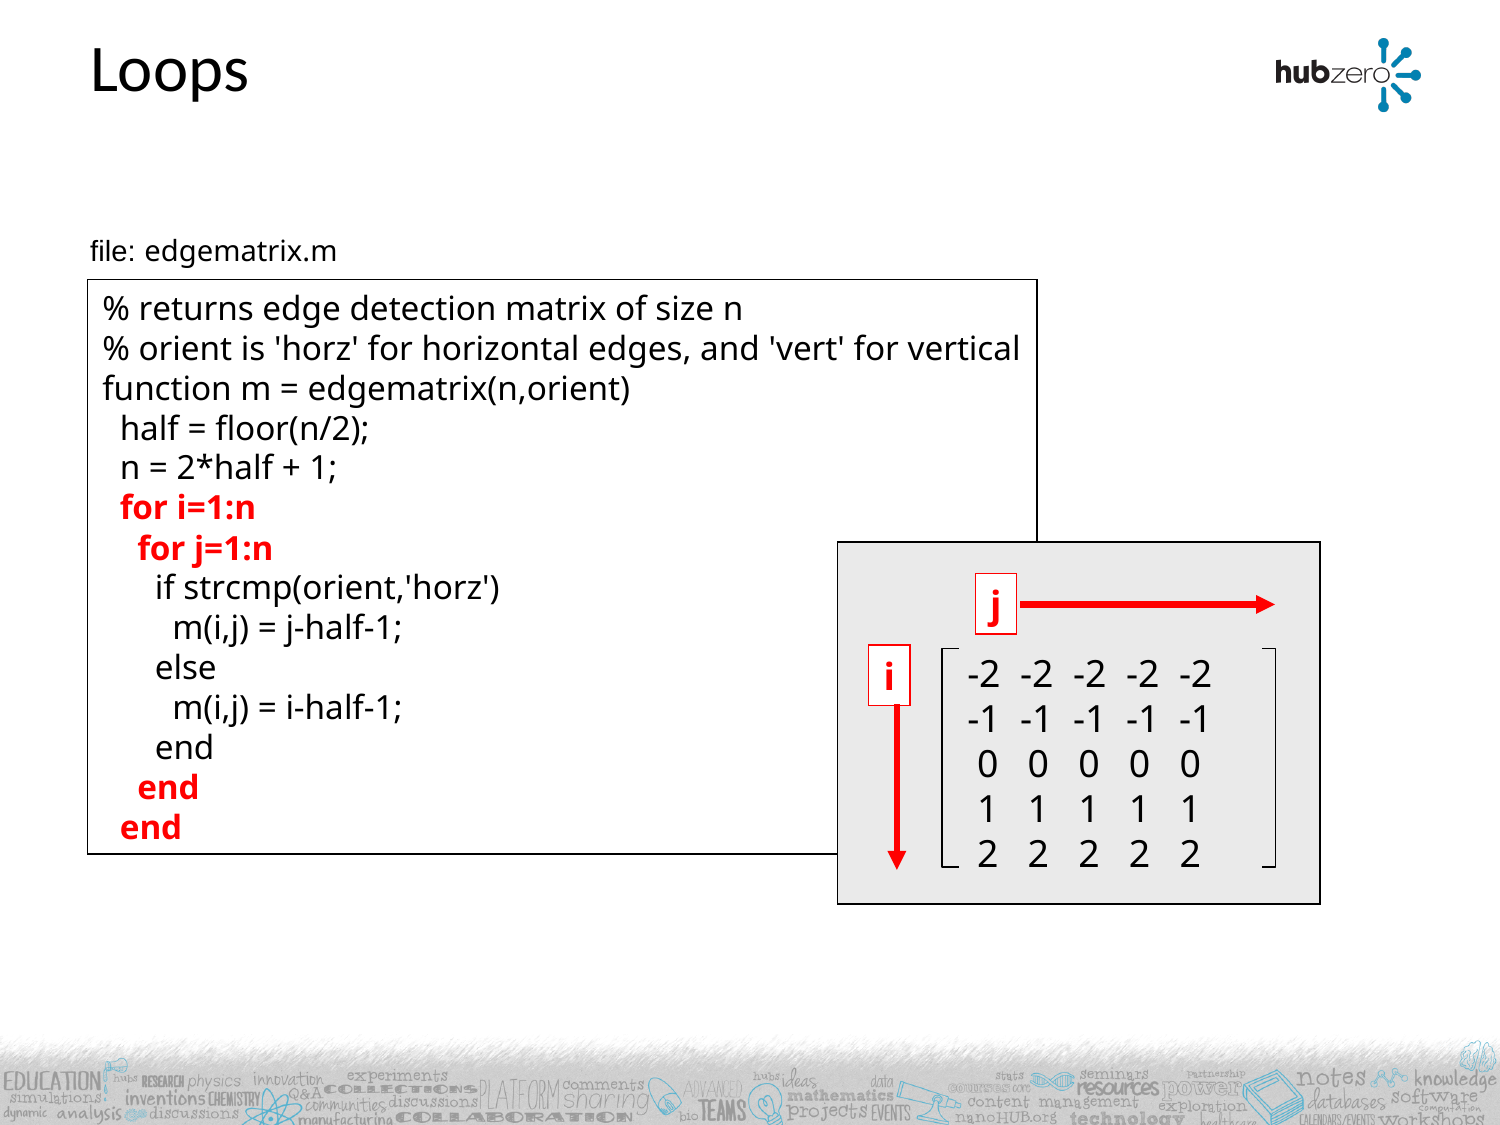

Loops
file: edgematrix.m
% returns edge detection matrix of size n
% orient is 'horz' for horizontal edges, and 'vert' for vertical
function m = edgematrix(n,orient)
 half = floor(n/2);
 n = 2*half + 1;
 for i=1:n
 for j=1:n
 if strcmp(orient,'horz')
 m(i,j) = j-half-1;
 else
 m(i,j) = i-half-1;
 end
 end
 end
j
-2 -2 -2 -2 -2
-1 -1 -1 -1 -1
 0 0 0 0 0
 1 1 1 1 1
 2 2 2 2 2
i